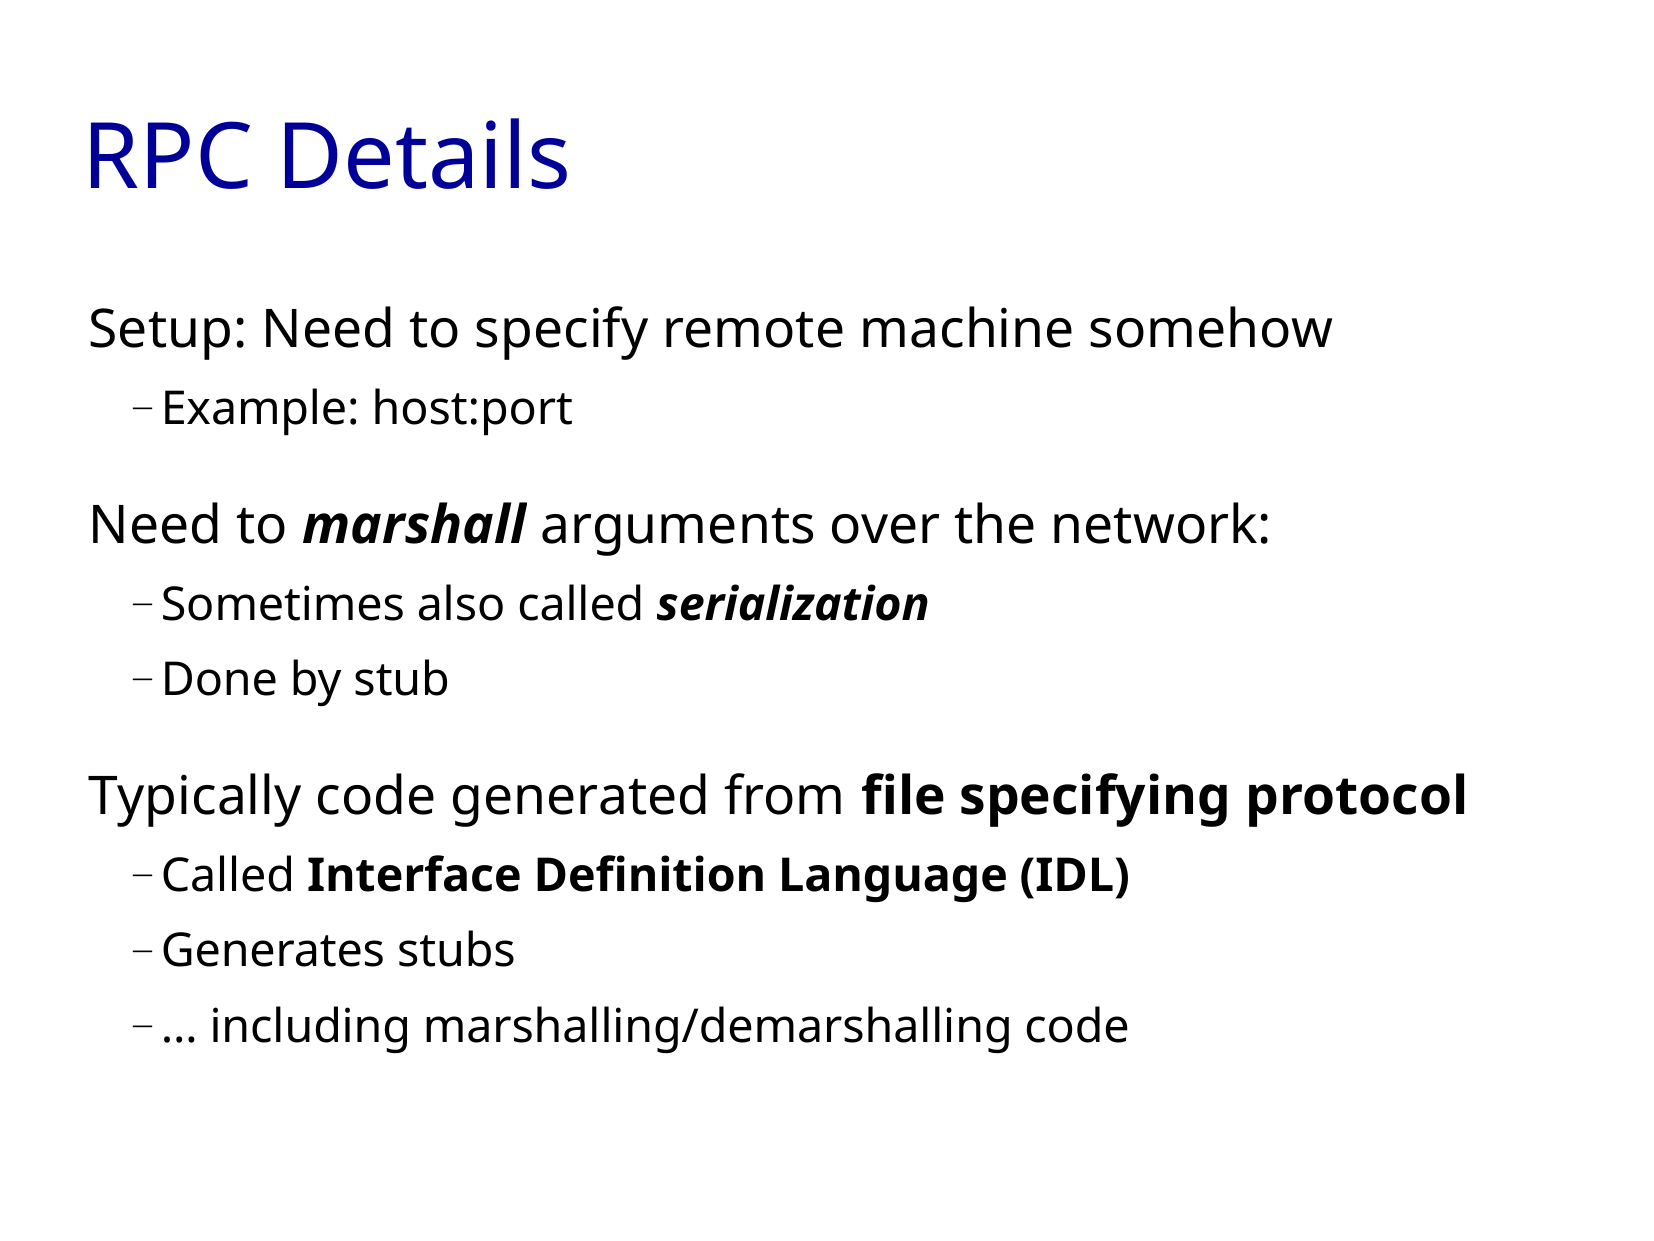

# RPC Details
Setup: Need to specify remote machine somehow
Example: host:port
Need to marshall arguments over the network:
Sometimes also called serialization
Done by stub
Typically code generated from file specifying protocol
Called Interface Definition Language (IDL)
Generates stubs
… including marshalling/demarshalling code